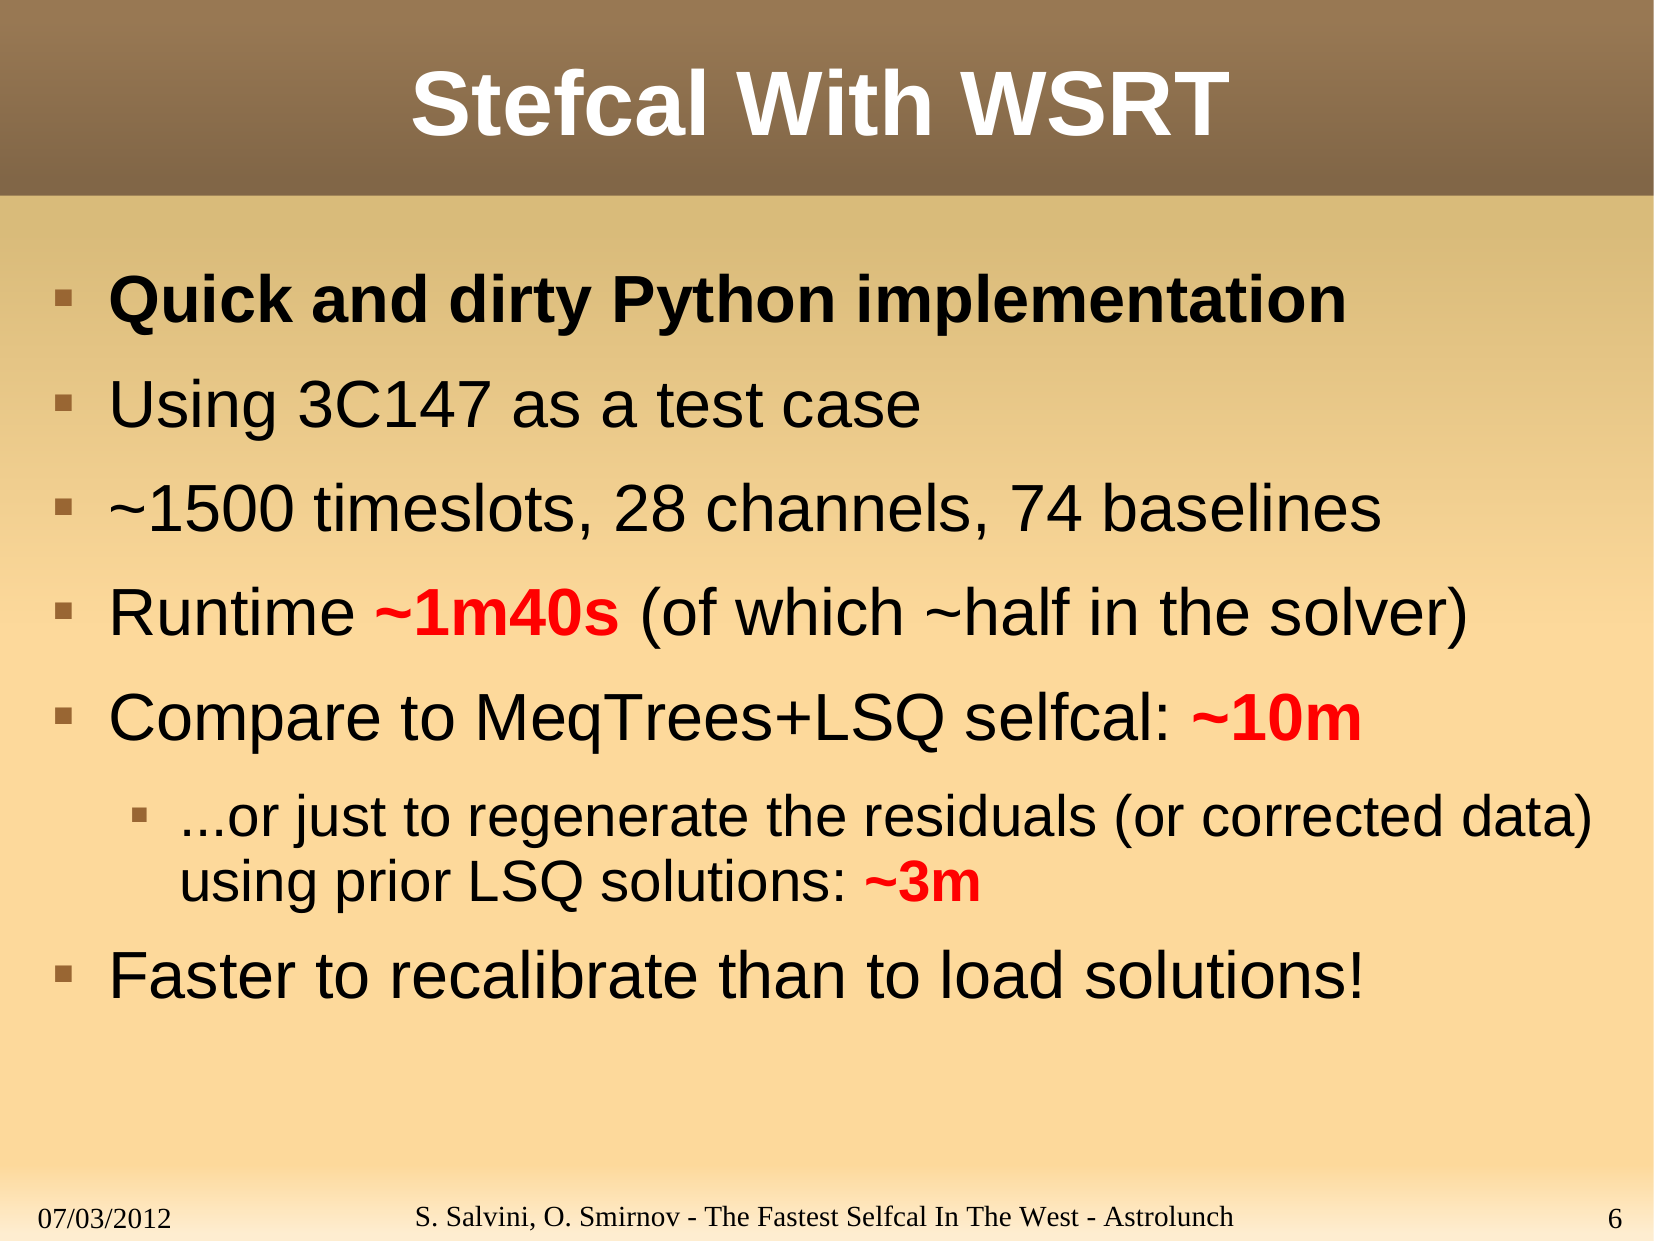

# Stefcal With WSRT
Quick and dirty Python implementation
Using 3C147 as a test case
~1500 timeslots, 28 channels, 74 baselines
Runtime ~1m40s (of which ~half in the solver)
Compare to MeqTrees+LSQ selfcal: ~10m
...or just to regenerate the residuals (or corrected data) using prior LSQ solutions: ~3m
Faster to recalibrate than to load solutions!
S. Salvini, O. Smirnov - The Fastest Selfcal In The West - Astrolunch
07/03/2012
6